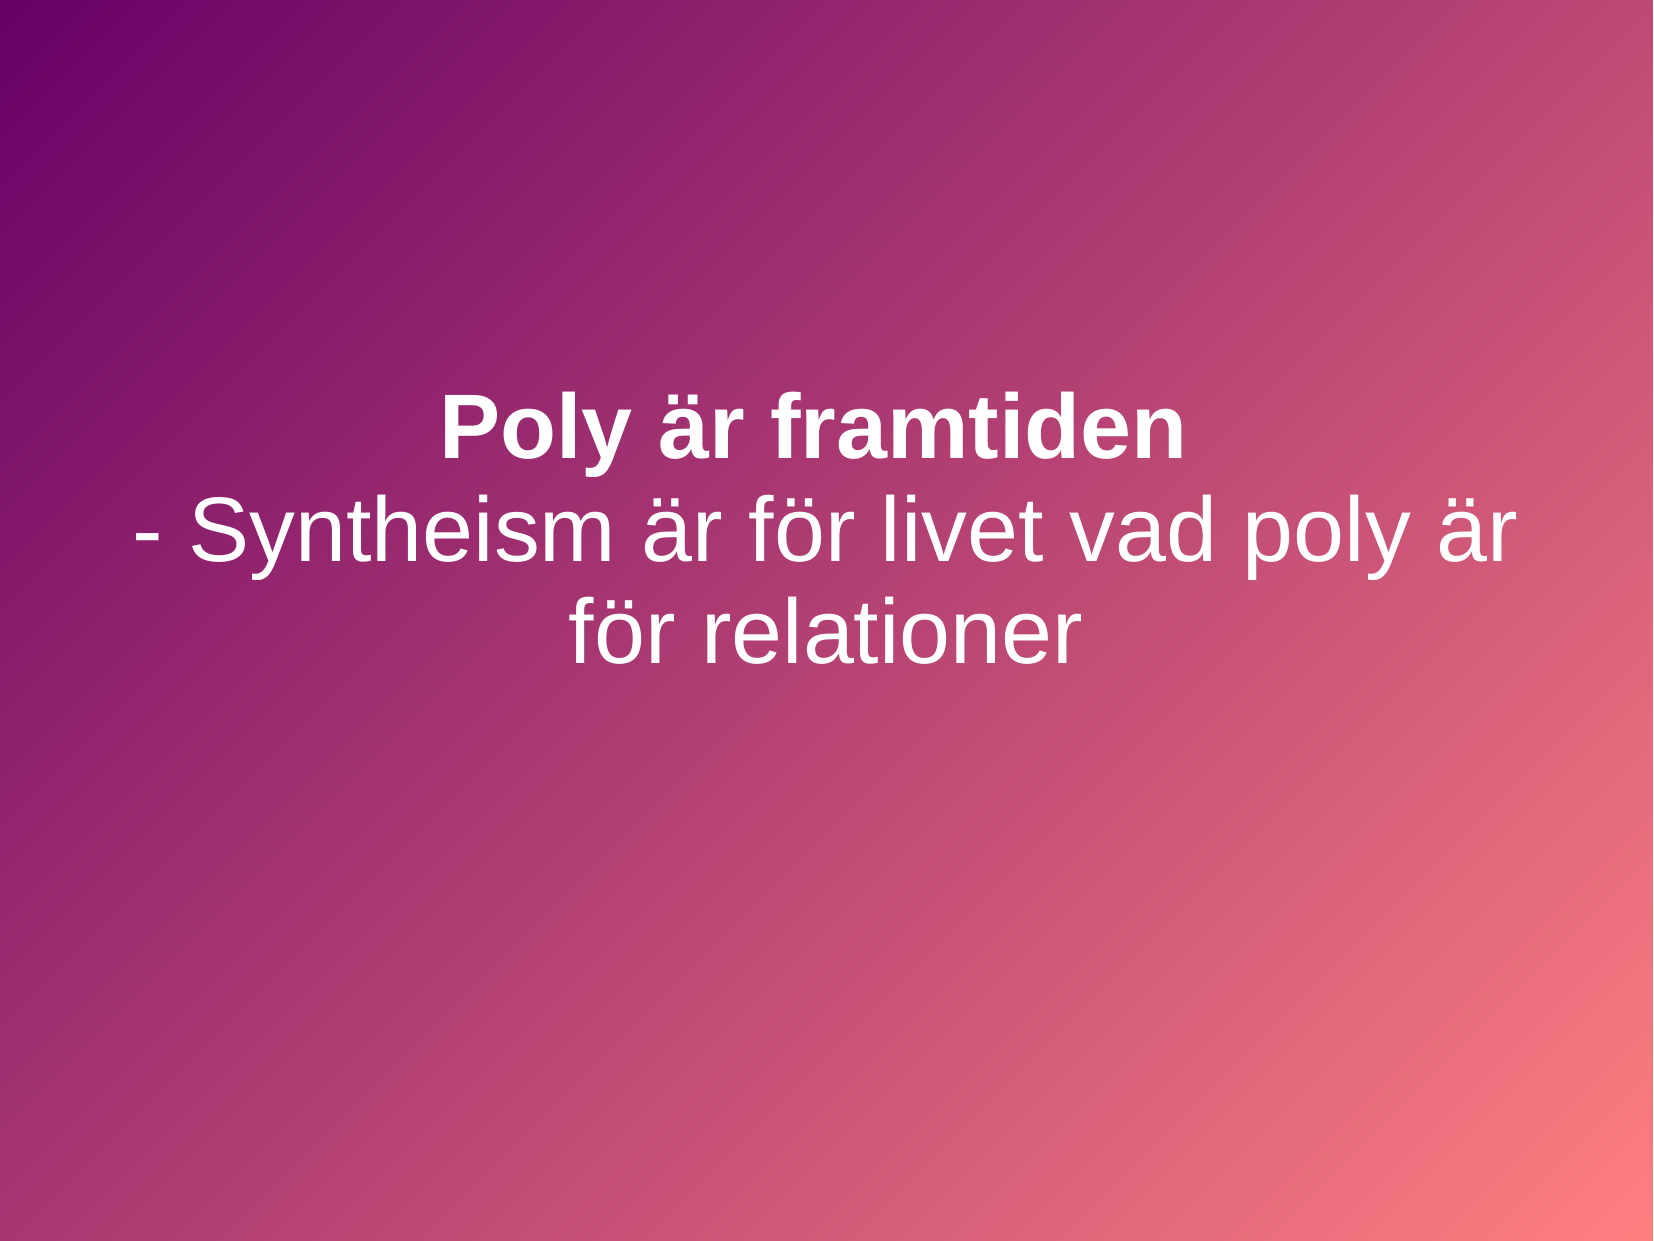

# Poly är framtiden - Syntheism är för livet vad poly är för relationer